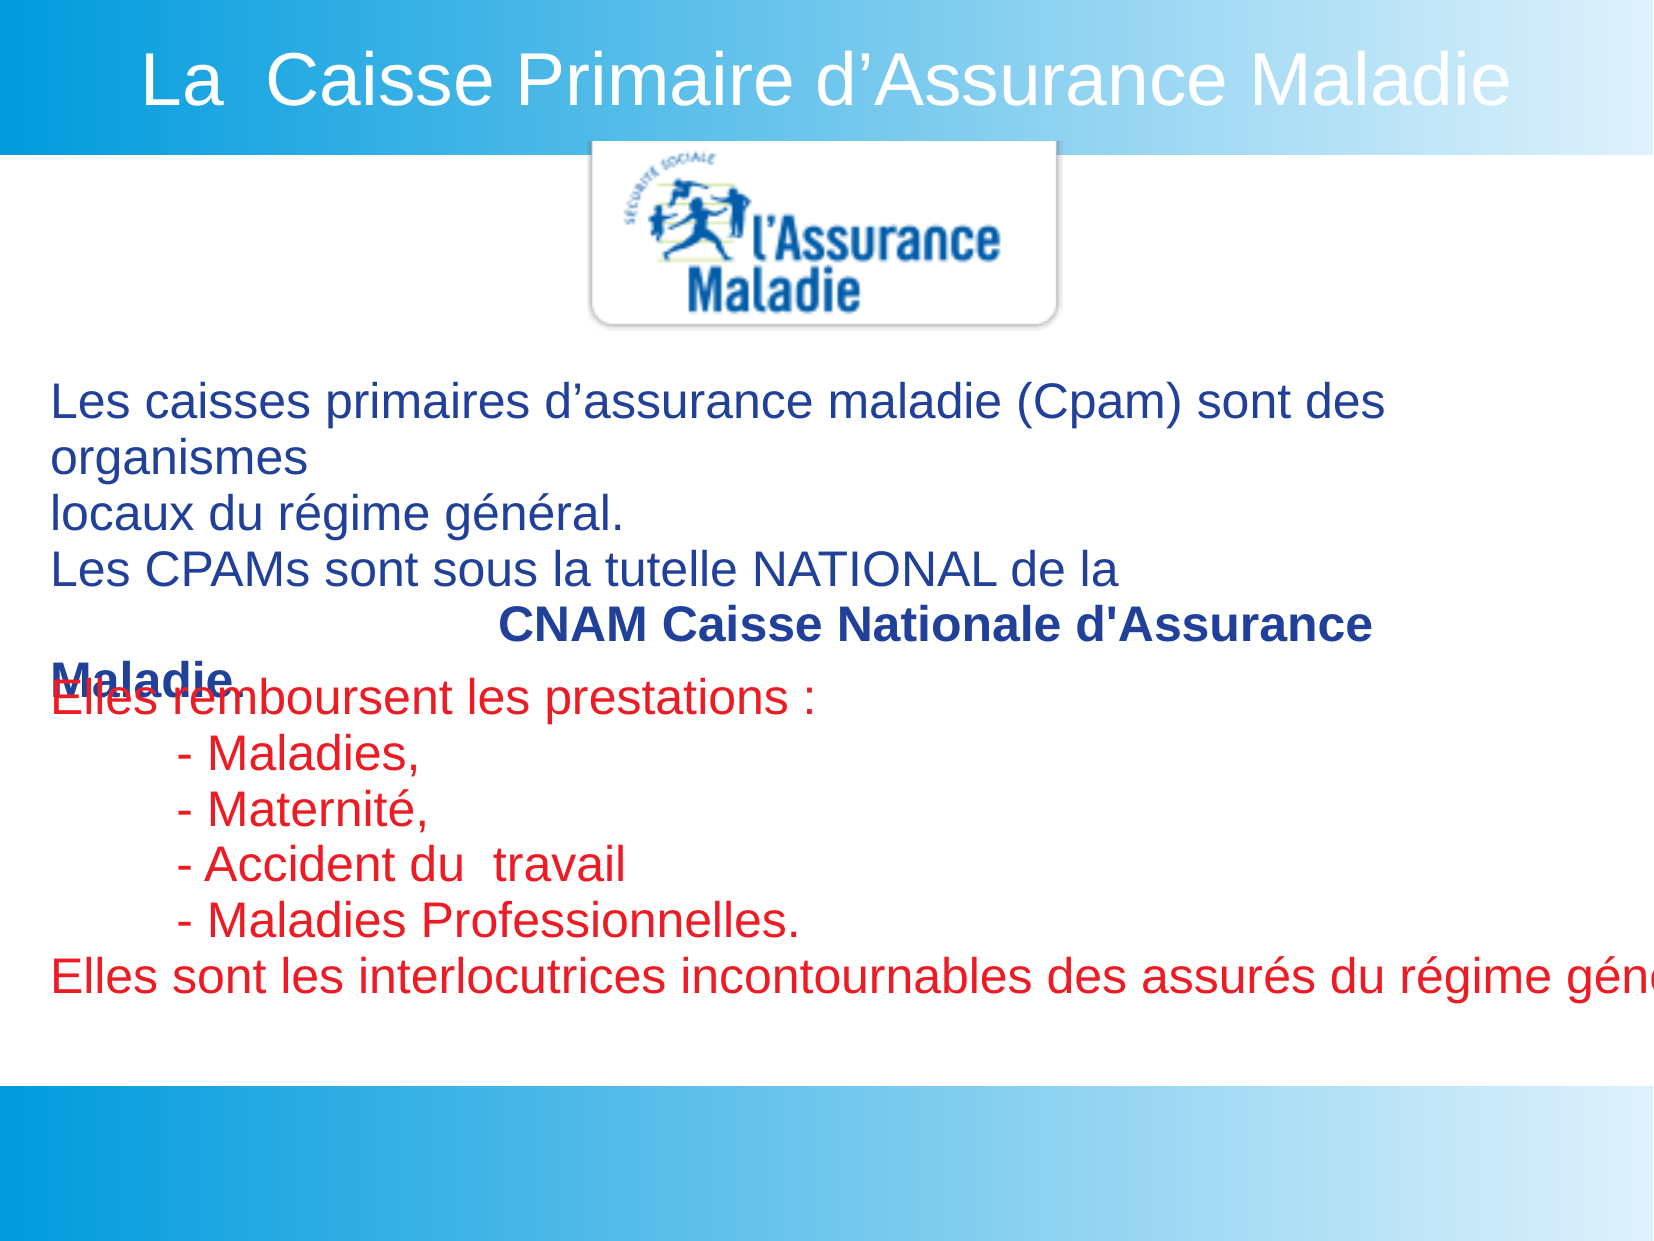

# La Caisse Primaire d’Assurance Maladie
Les caisses primaires d’assurance maladie (Cpam) sont des organismes
locaux du régime général.
Les CPAMs sont sous la tutelle NATIONAL de la
 CNAM Caisse Nationale d'Assurance Maladie.
Elles remboursent les prestations :
 - Maladies,
 - Maternité,
 - Accident du travail
 - Maladies Professionnelles.
Elles sont les interlocutrices incontournables des assurés du régime général